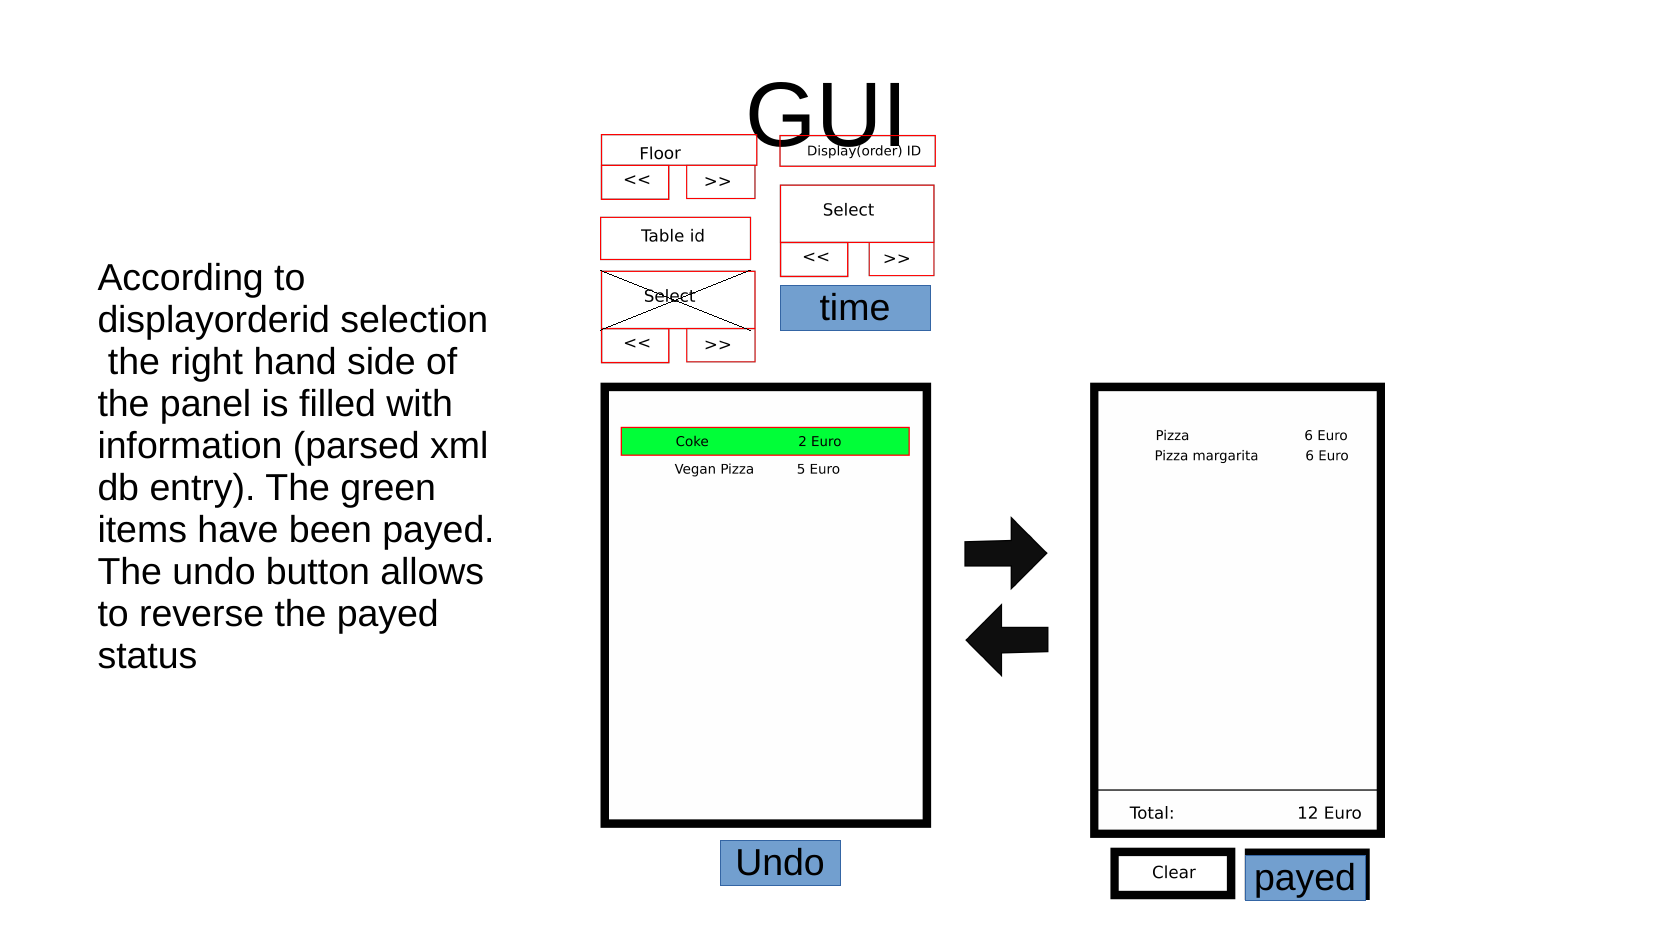

# GUI
According to displayorderid selection the right hand side of the panel is filled with information (parsed xml db entry). The green items have been payed.
The undo button allows to reverse the payed status
time
Undo
payed